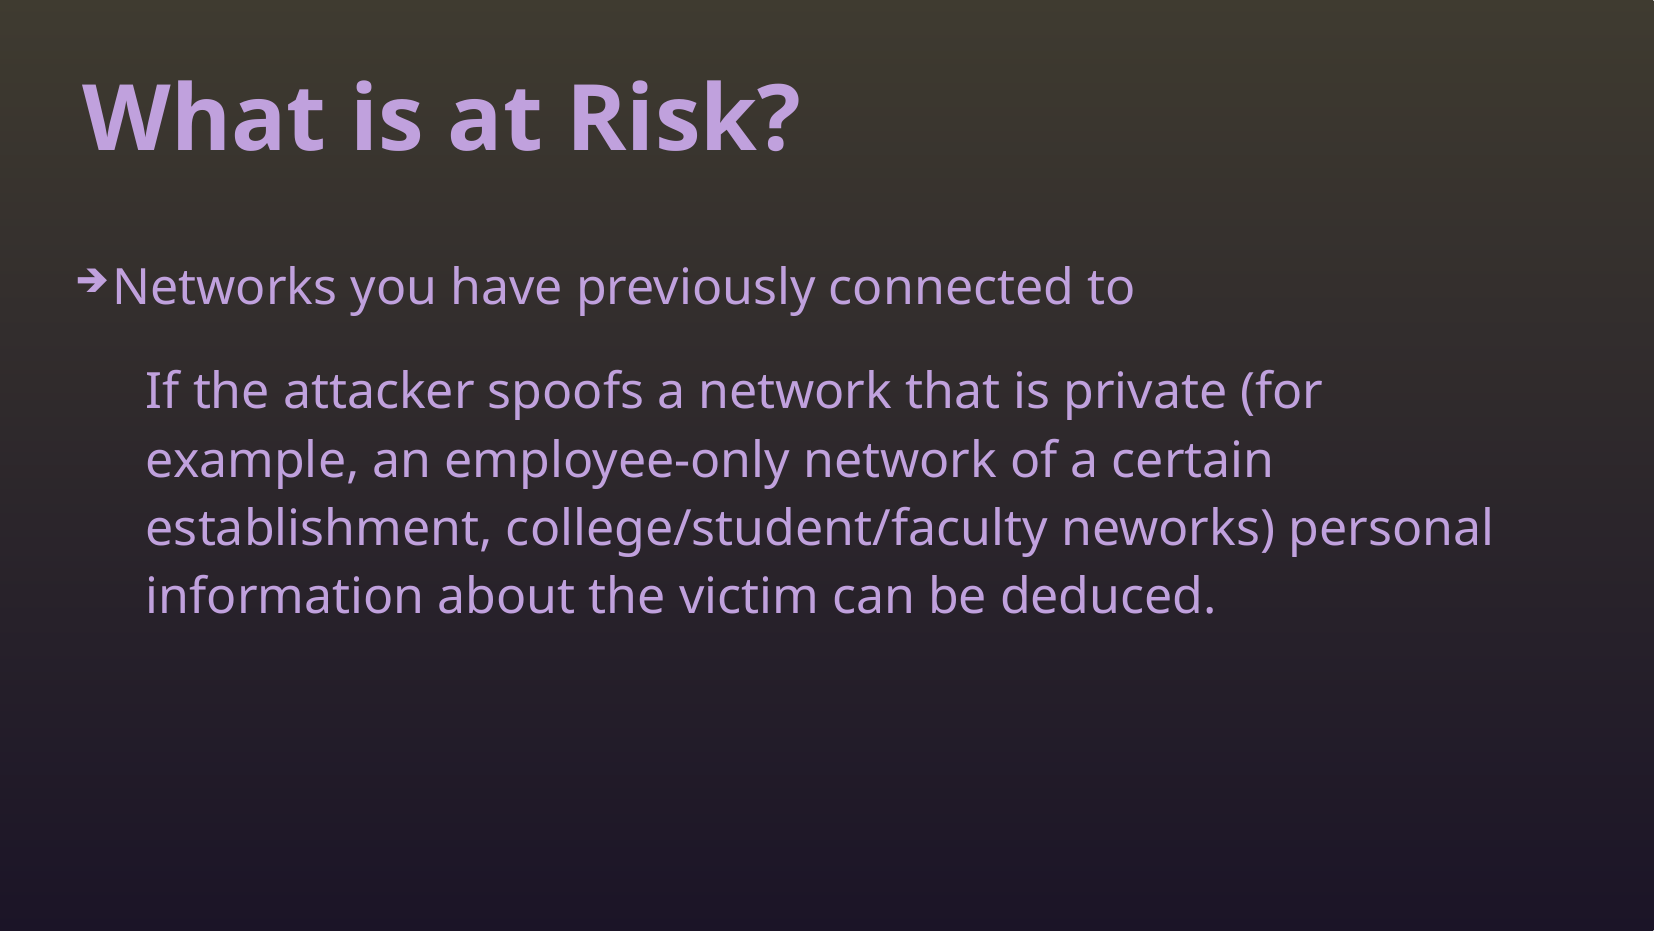

# What is at Risk?
Networks you have previously connected to
If the attacker spoofs a network that is private (for example, an employee-only network of a certain establishment, college/student/faculty neworks) personal information about the victim can be deduced.